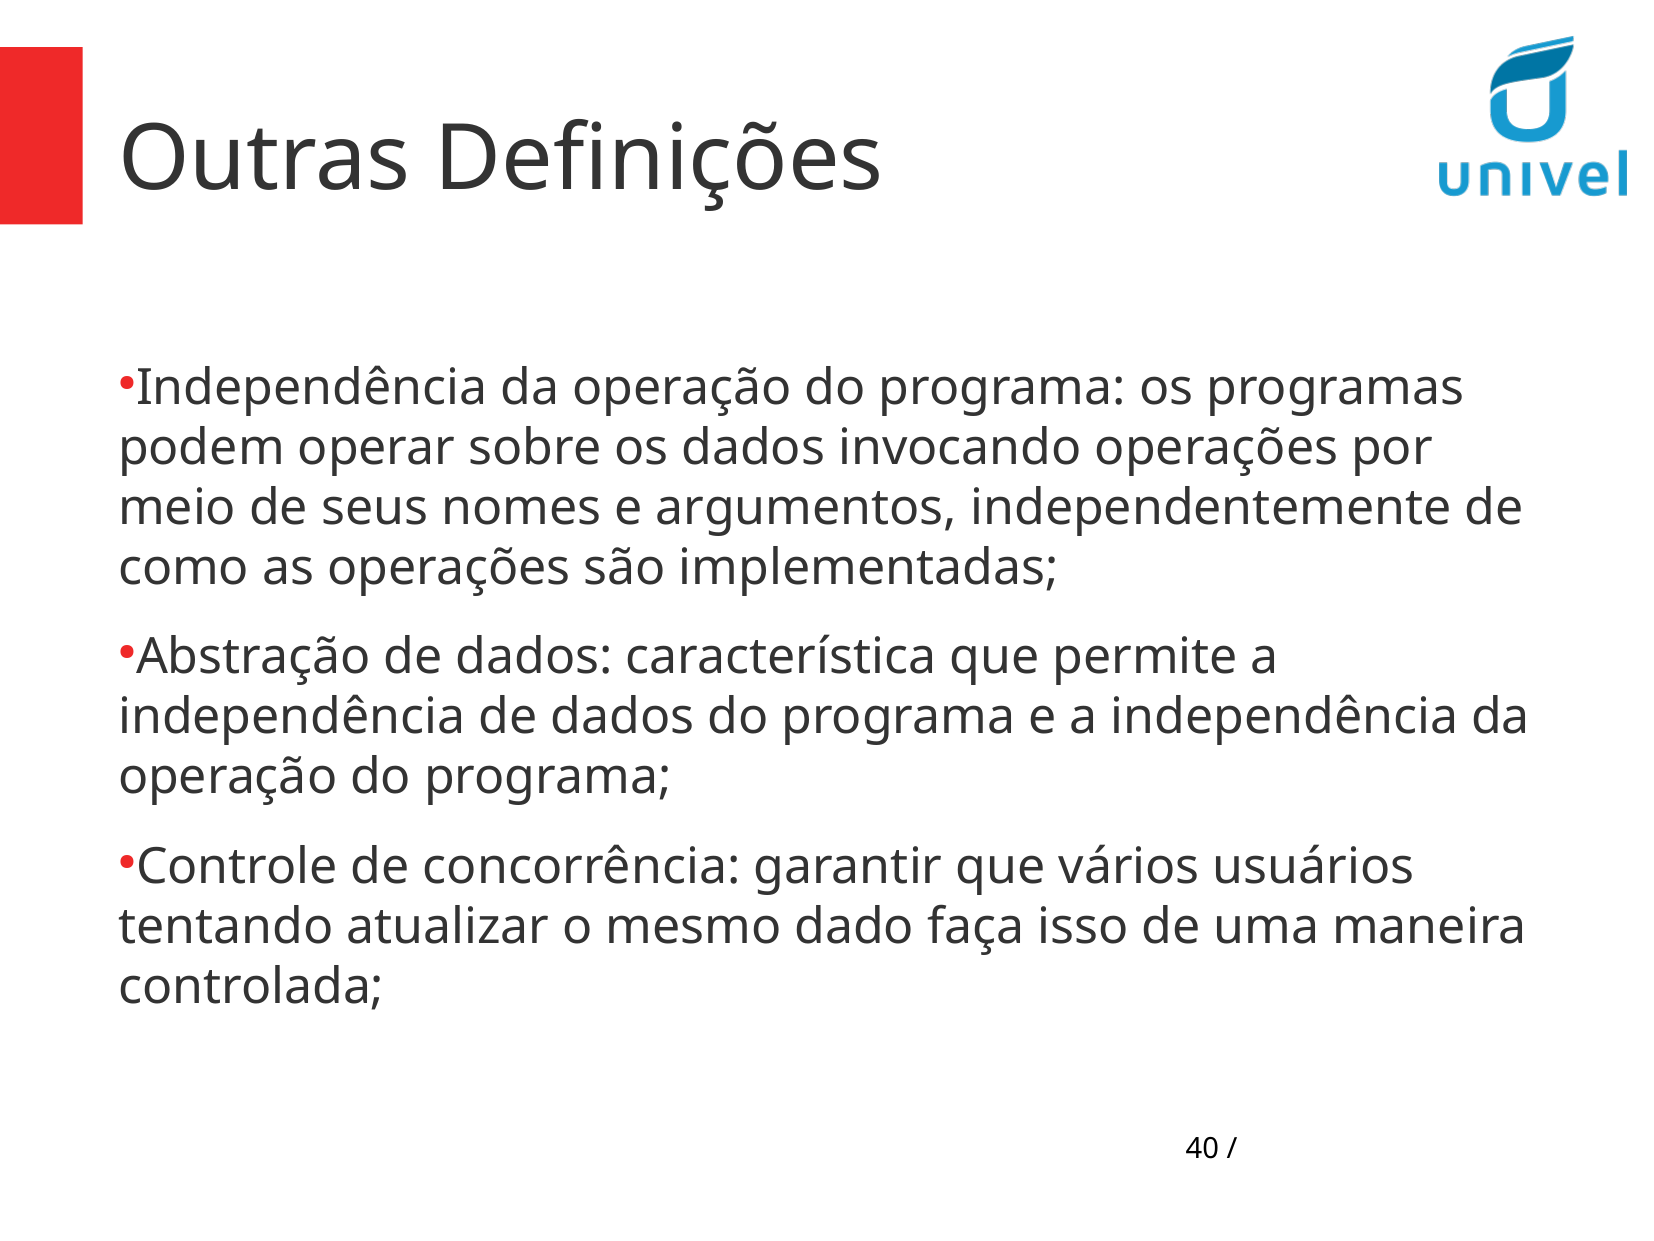

# Outras Definições
Independência da operação do programa: os programas podem operar sobre os dados invocando operações por meio de seus nomes e argumentos, independentemente de como as operações são implementadas;
Abstração de dados: característica que permite a independência de dados do programa e a independência da operação do programa;
Controle de concorrência: garantir que vários usuários tentando atualizar o mesmo dado faça isso de uma maneira controlada;